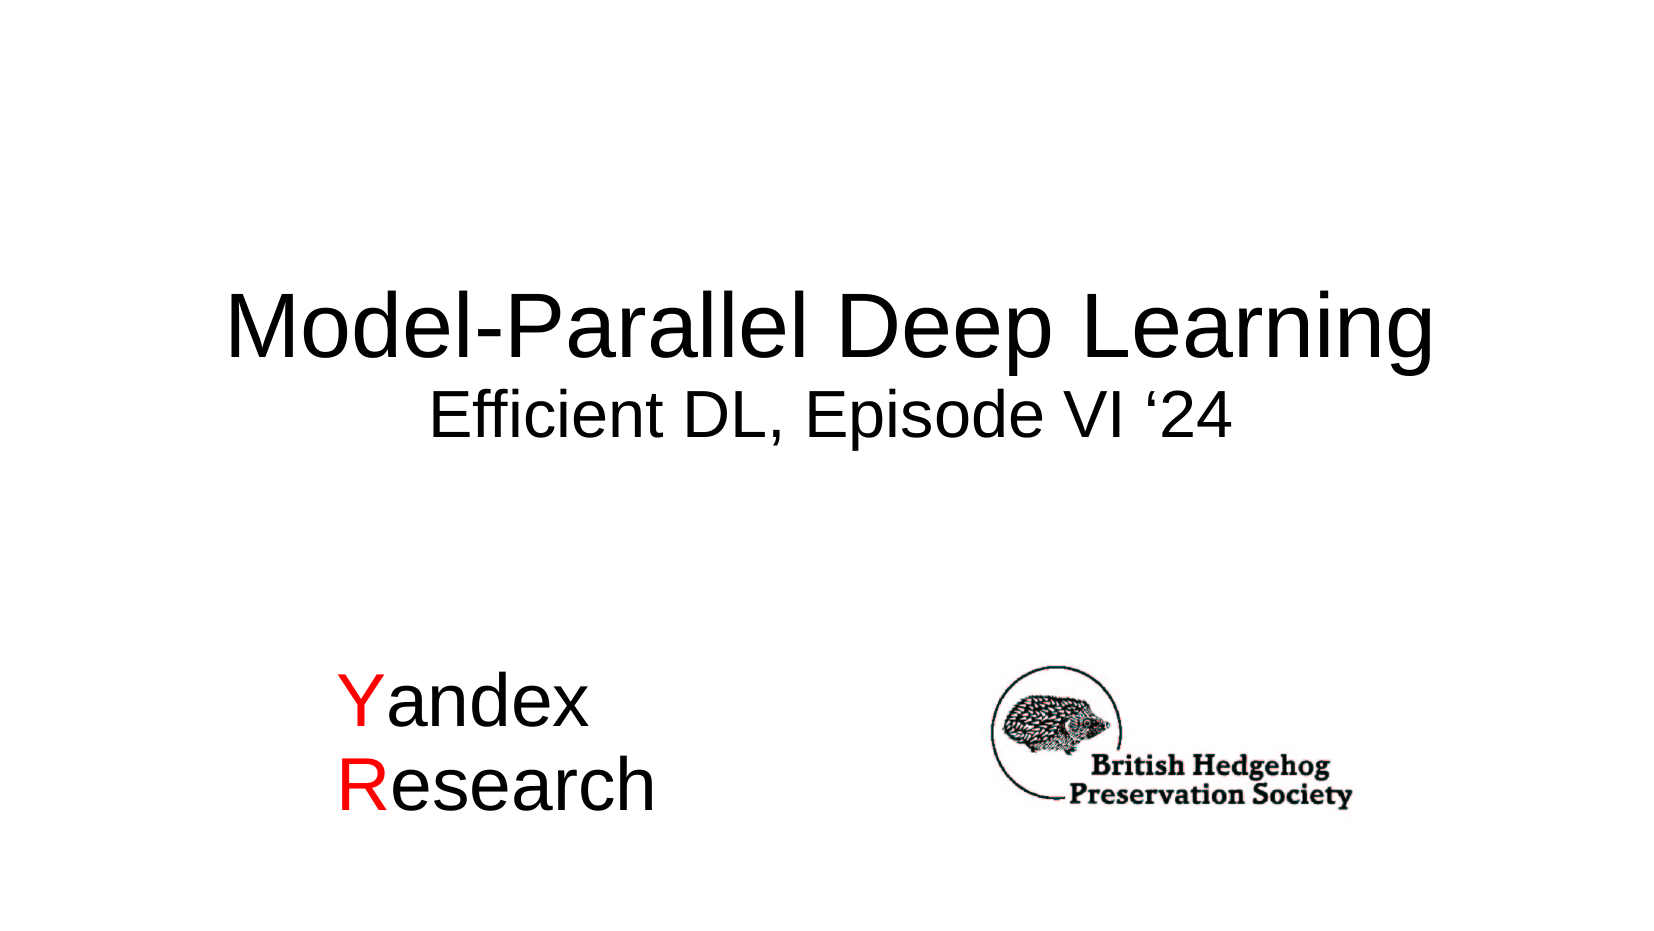

Model-Parallel Deep Learning
Efficient DL, Episode VI ‘24
Yandex
Research